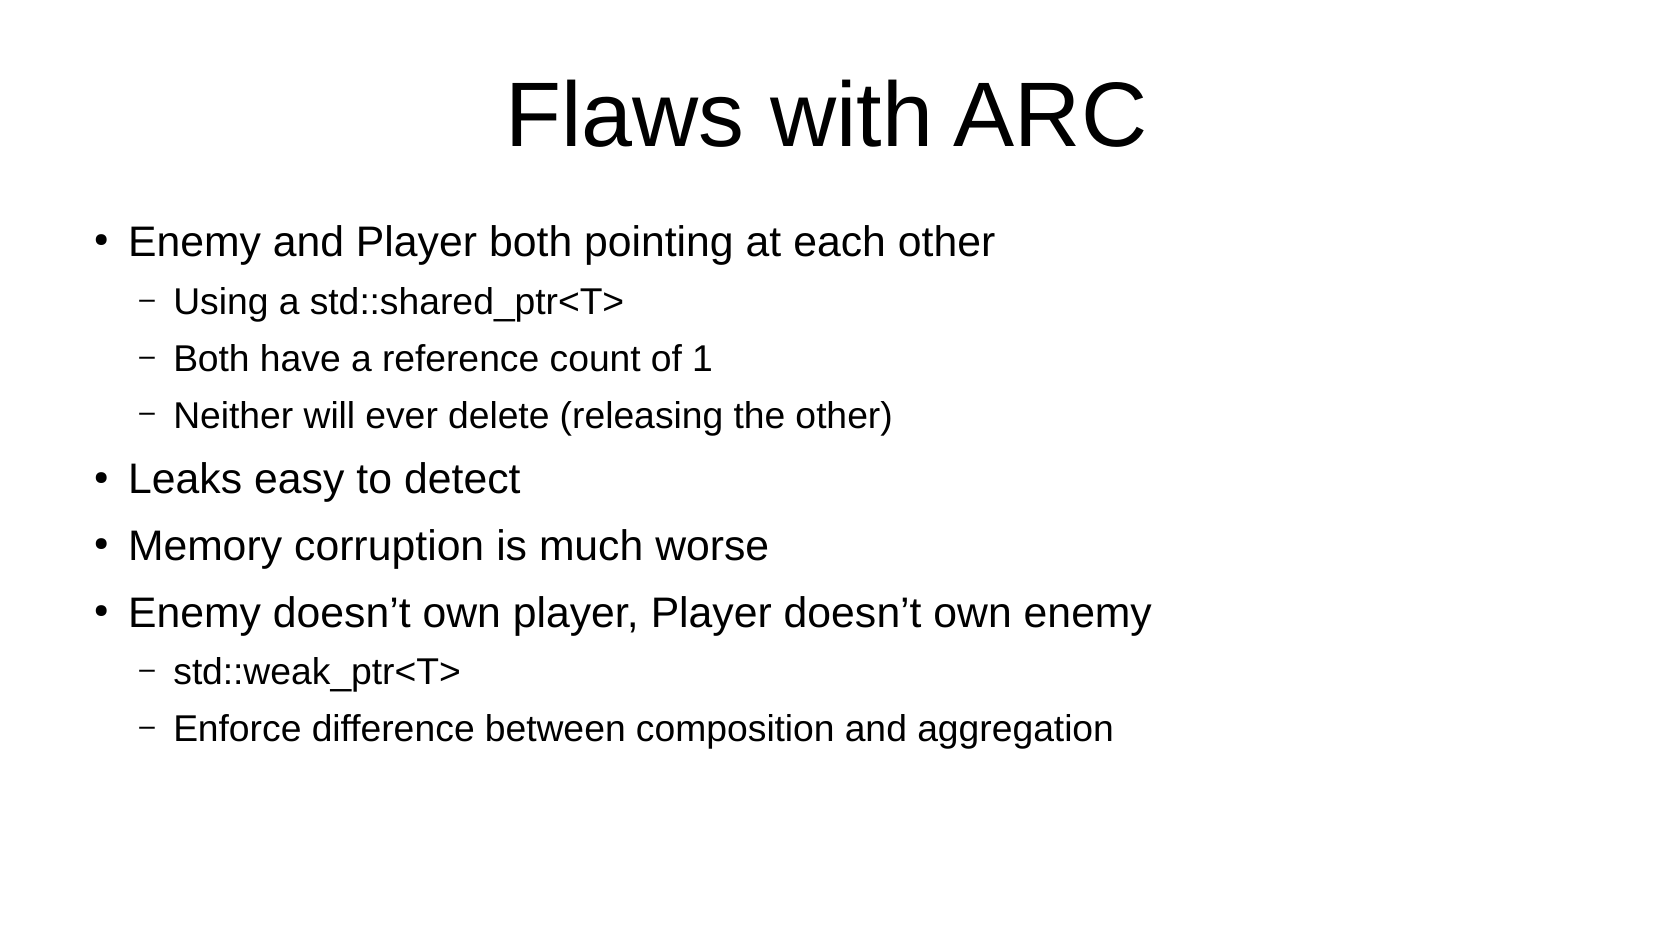

# Flaws with ARC
Enemy and Player both pointing at each other
Using a std::shared_ptr<T>
Both have a reference count of 1
Neither will ever delete (releasing the other)
Leaks easy to detect
Memory corruption is much worse
Enemy doesn’t own player, Player doesn’t own enemy
std::weak_ptr<T>
Enforce difference between composition and aggregation